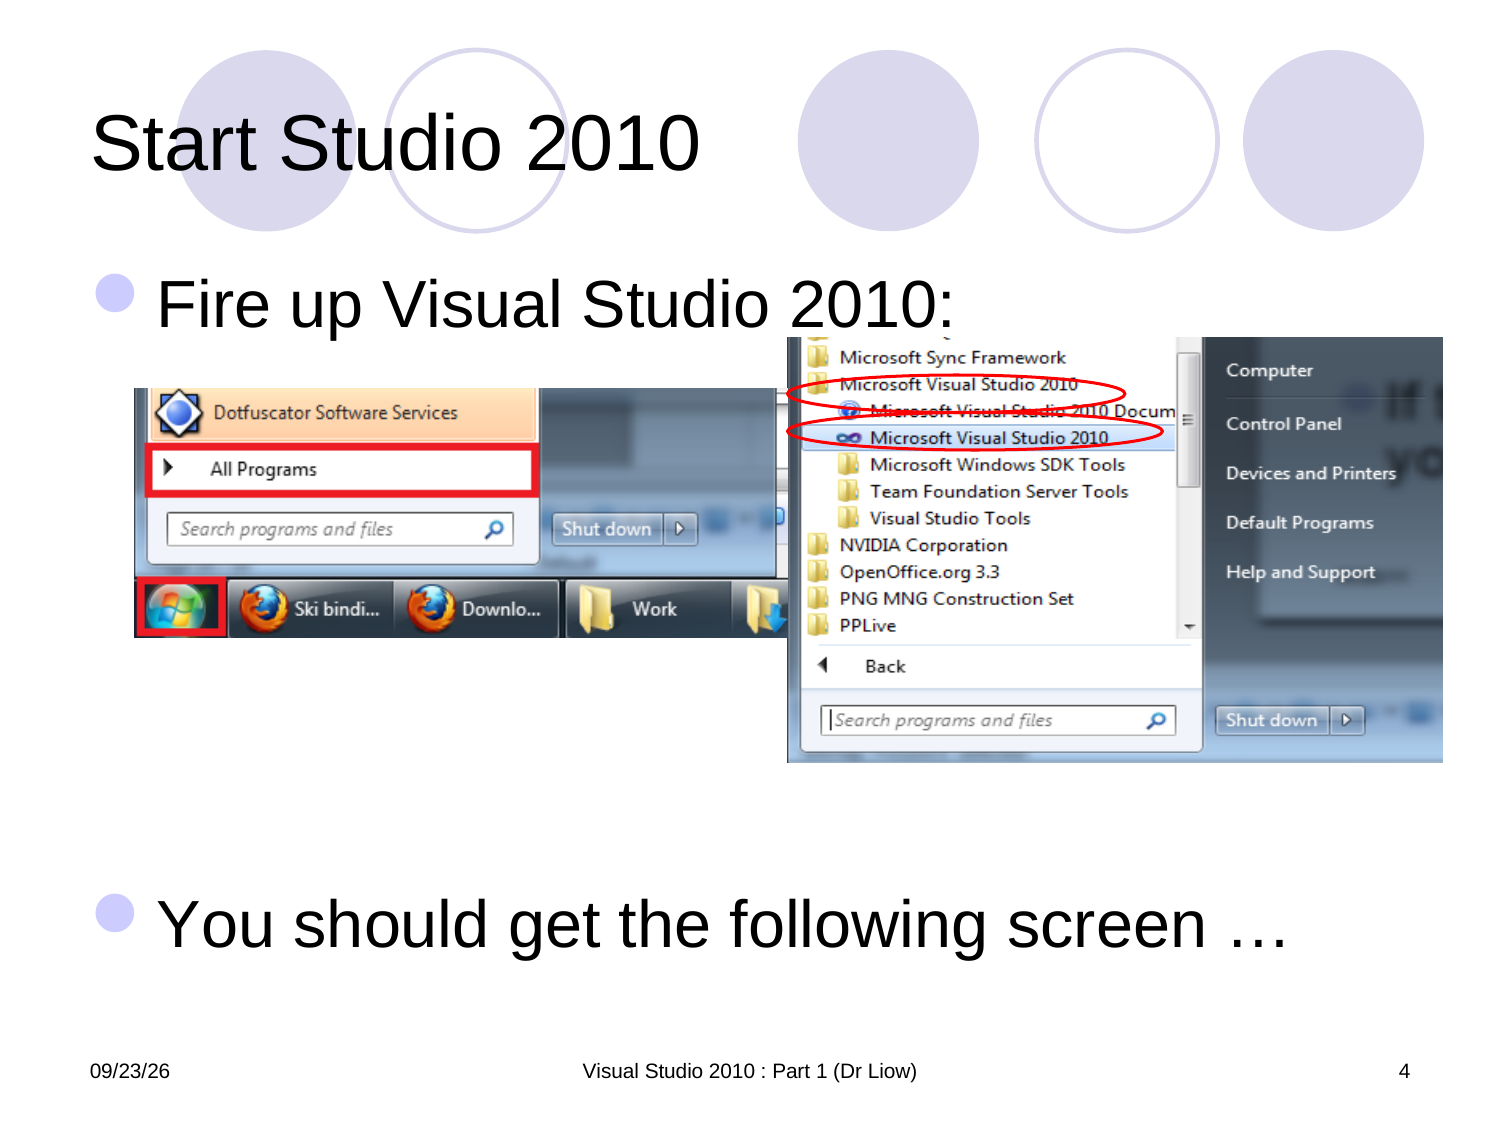

# Start Studio 2010
Fire up Visual Studio 2010:
You should get the following screen …
Visual Studio 2010 : Part 1 (Dr Liow)